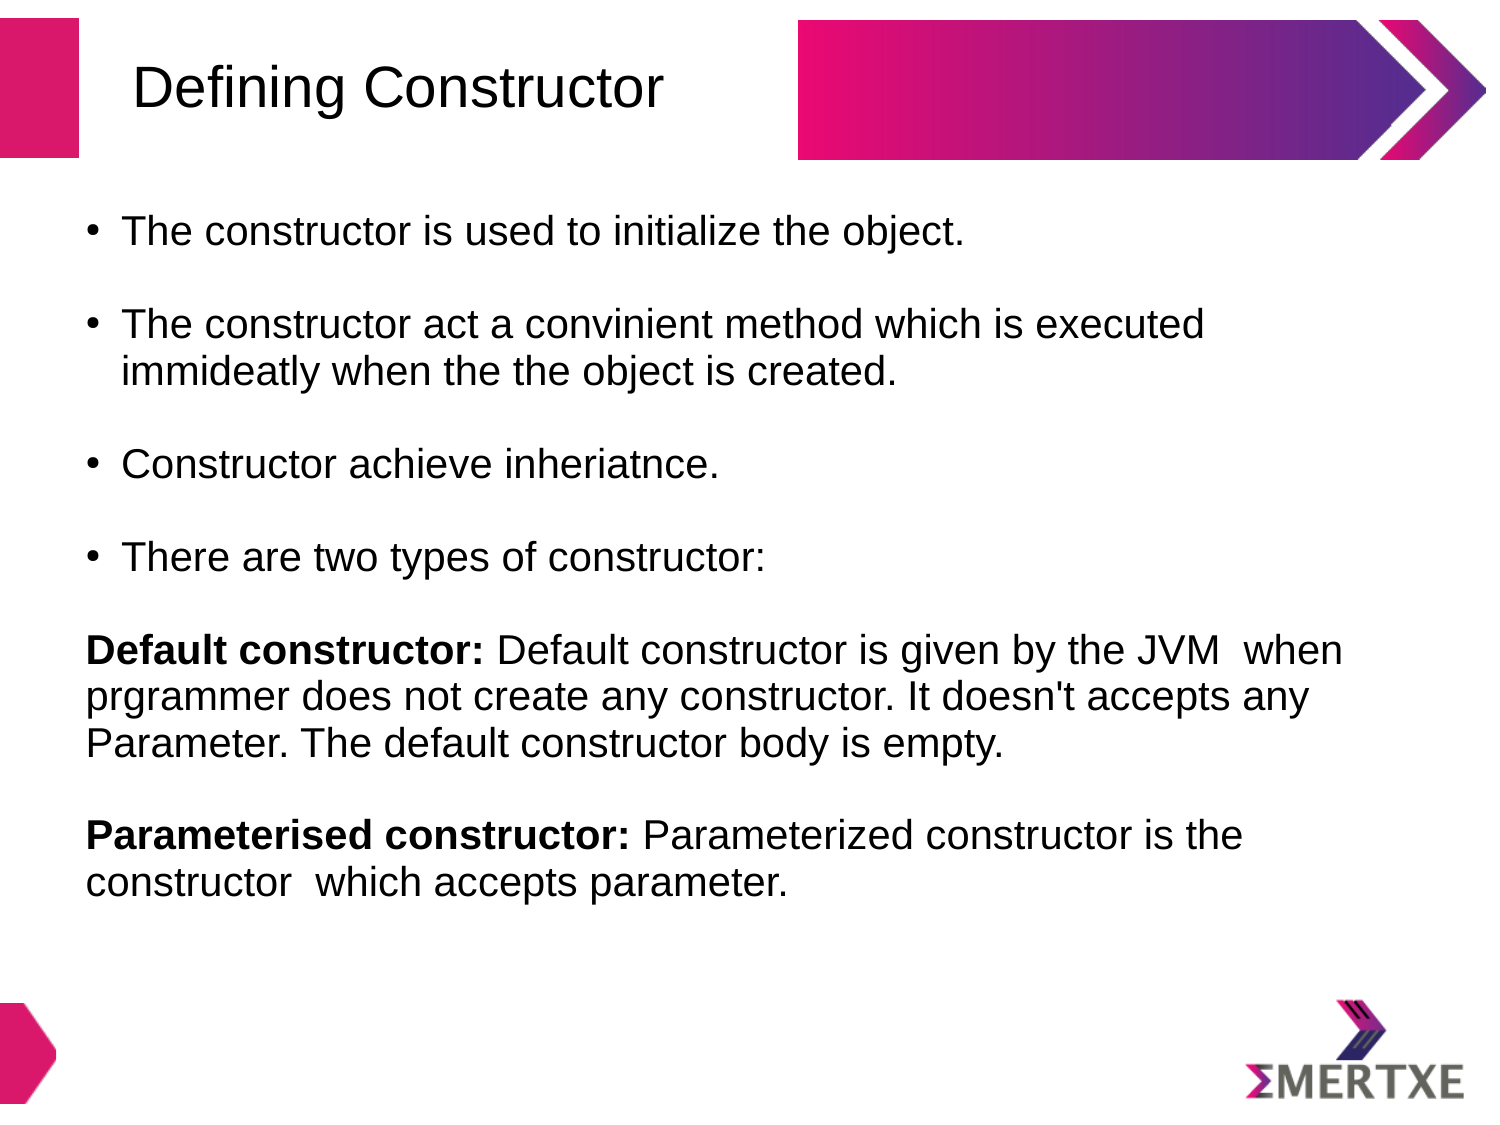

Defining Constructor
The constructor is used to initialize the object.
The constructor act a convinient method which is executed immideatly when the the object is created.
Constructor achieve inheriatnce.
There are two types of constructor:
Default constructor: Default constructor is given by the JVM when prgrammer does not create any constructor. It doesn't accepts any
Parameter. The default constructor body is empty.
Parameterised constructor: Parameterized constructor is the
constructor which accepts parameter.